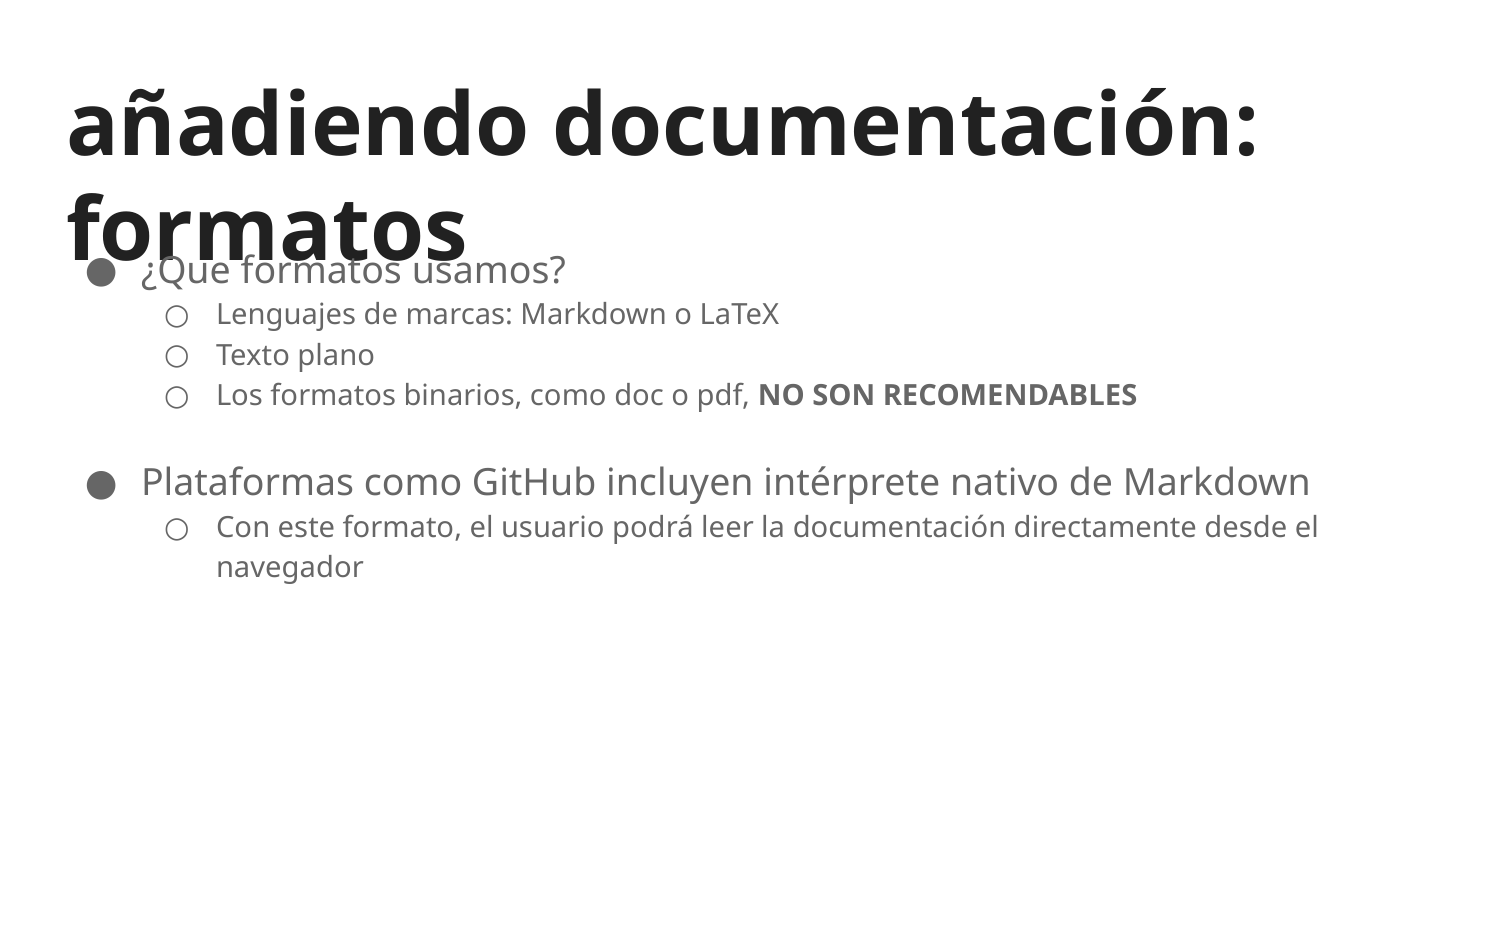

# añadiendo documentación: formatos
¿Que formatos usamos?
Lenguajes de marcas: Markdown o LaTeX
Texto plano
Los formatos binarios, como doc o pdf, NO SON RECOMENDABLES
Plataformas como GitHub incluyen intérprete nativo de Markdown
Con este formato, el usuario podrá leer la documentación directamente desde el navegador